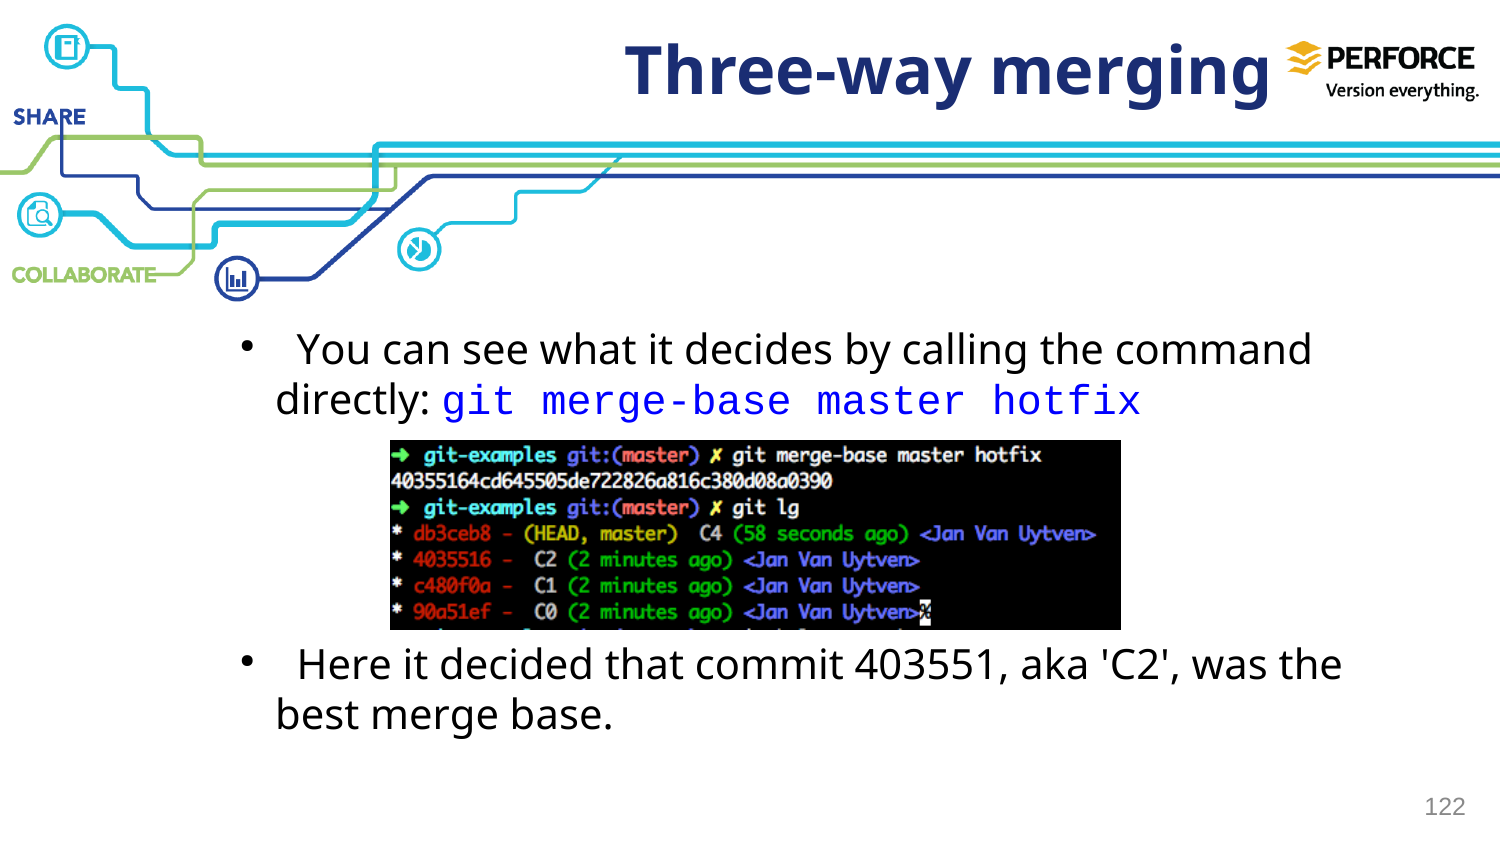

#
Three-way merging
 You can see what it decides by calling the command directly: git merge-base master hotfix
 Here it decided that commit 403551, aka 'C2', was the best merge base.